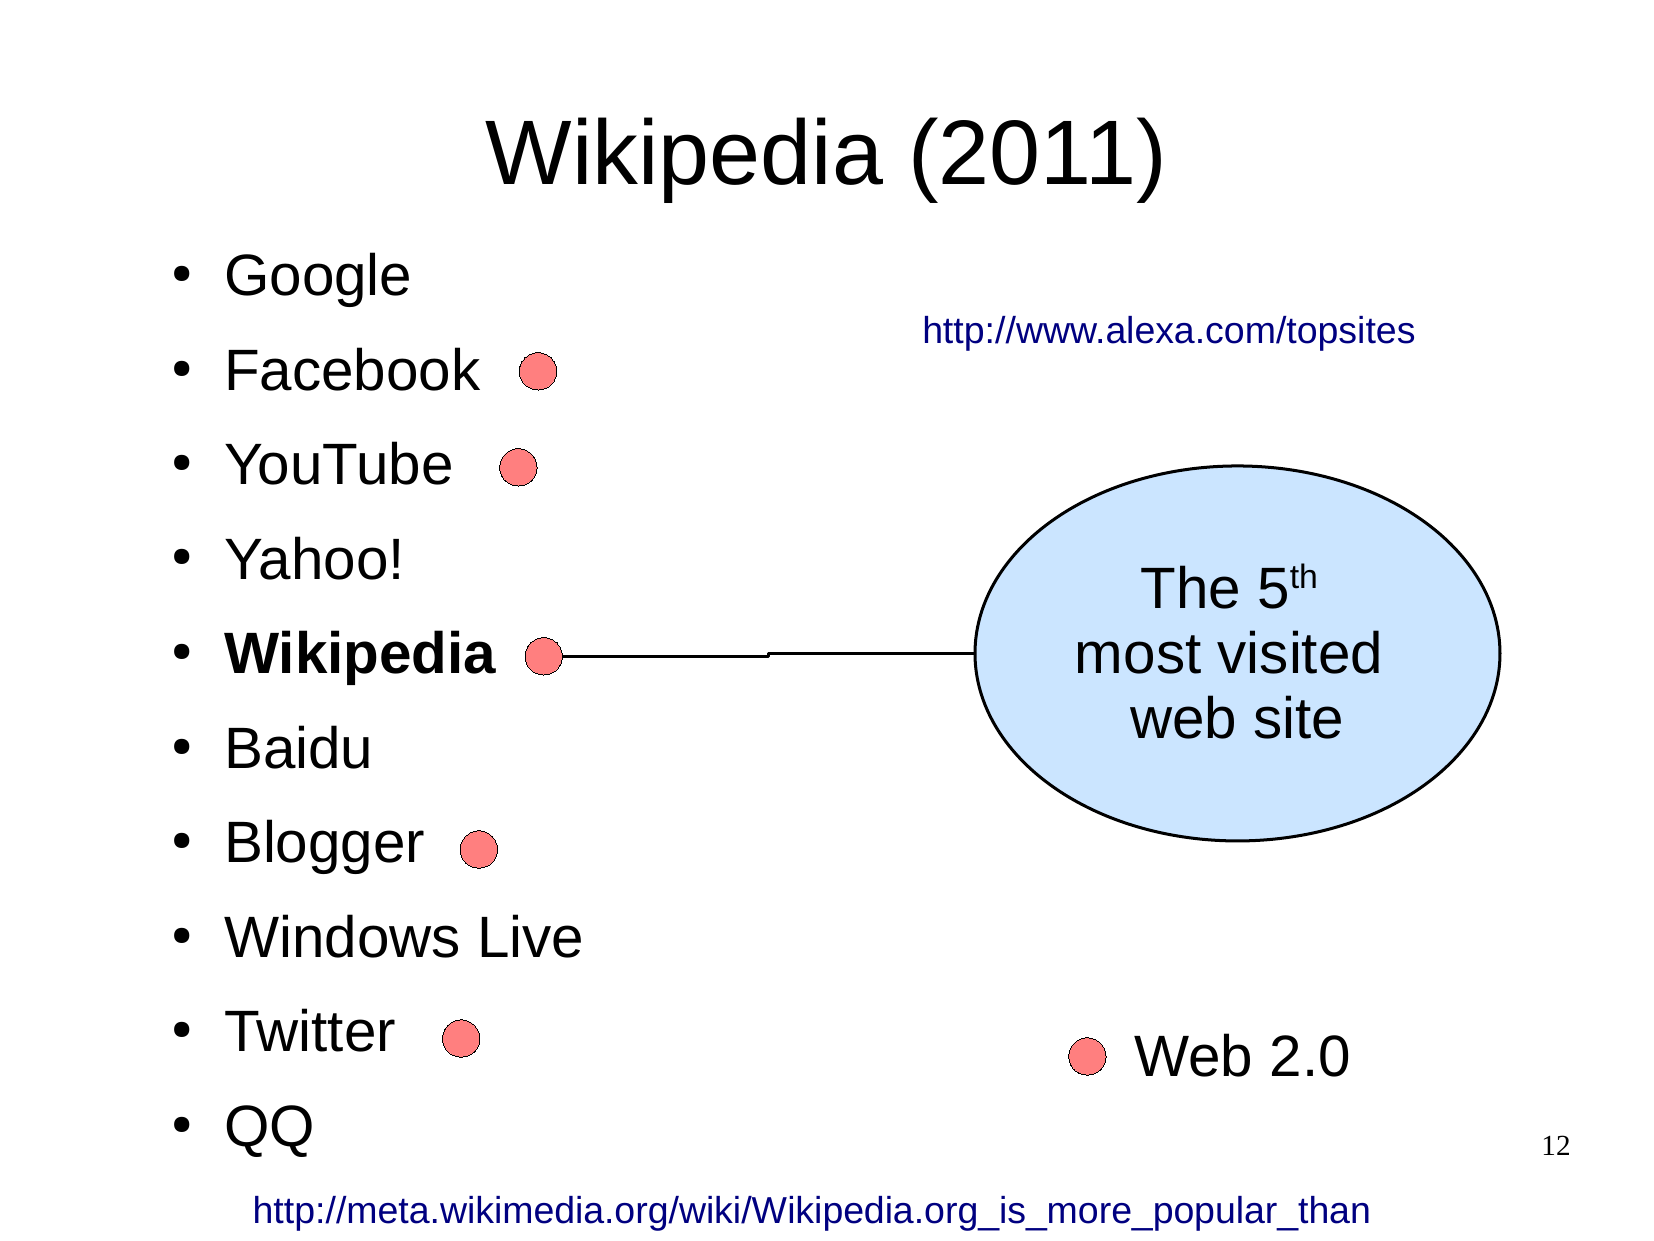

# Wikipedia (2011)
Google
Facebook
YouTube
Yahoo!
Wikipedia
Baidu
Blogger
Windows Live
Twitter
QQ
http://www.alexa.com/topsites
The 5th
most visited
web site
Web 2.0
12
http://meta.wikimedia.org/wiki/Wikipedia.org_is_more_popular_than...